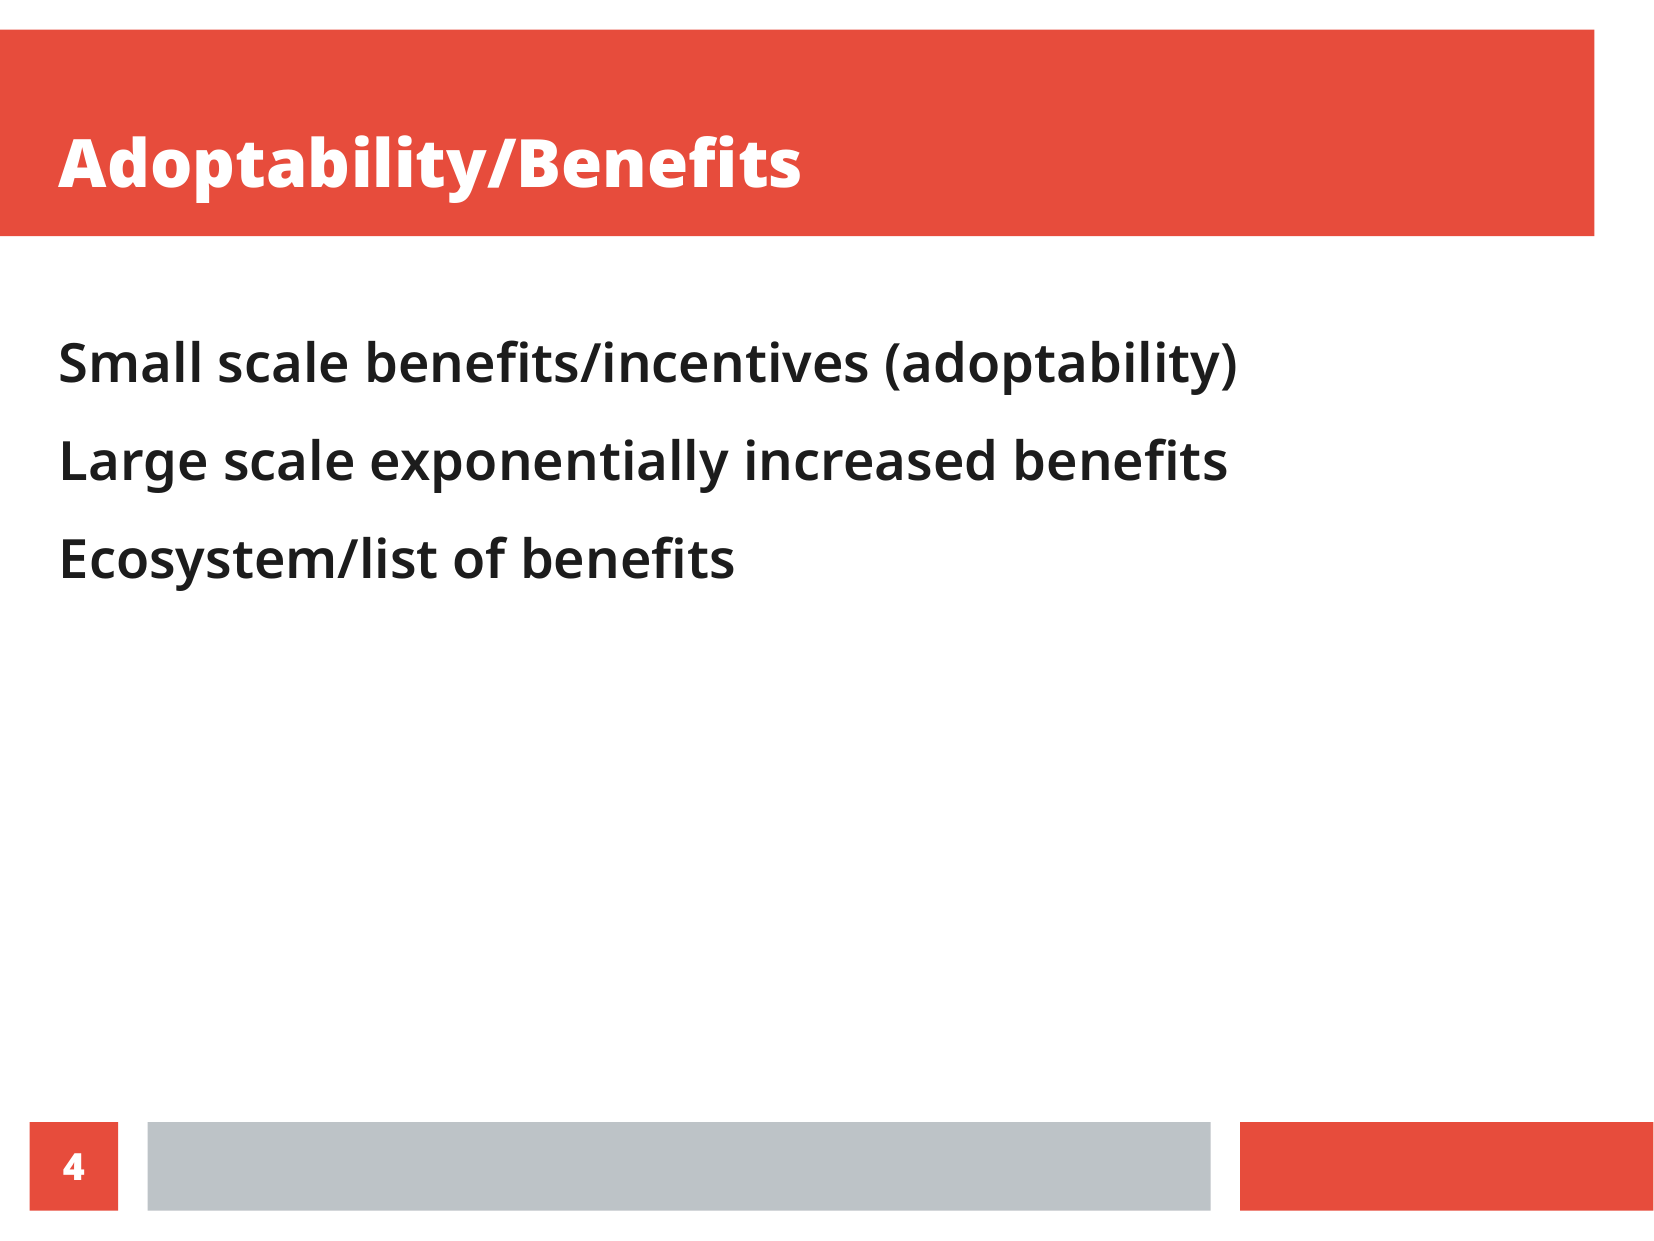

# Adoptability/Benefits
Small scale benefits/incentives (adoptability)
Large scale exponentially increased benefits
Ecosystem/list of benefits
4